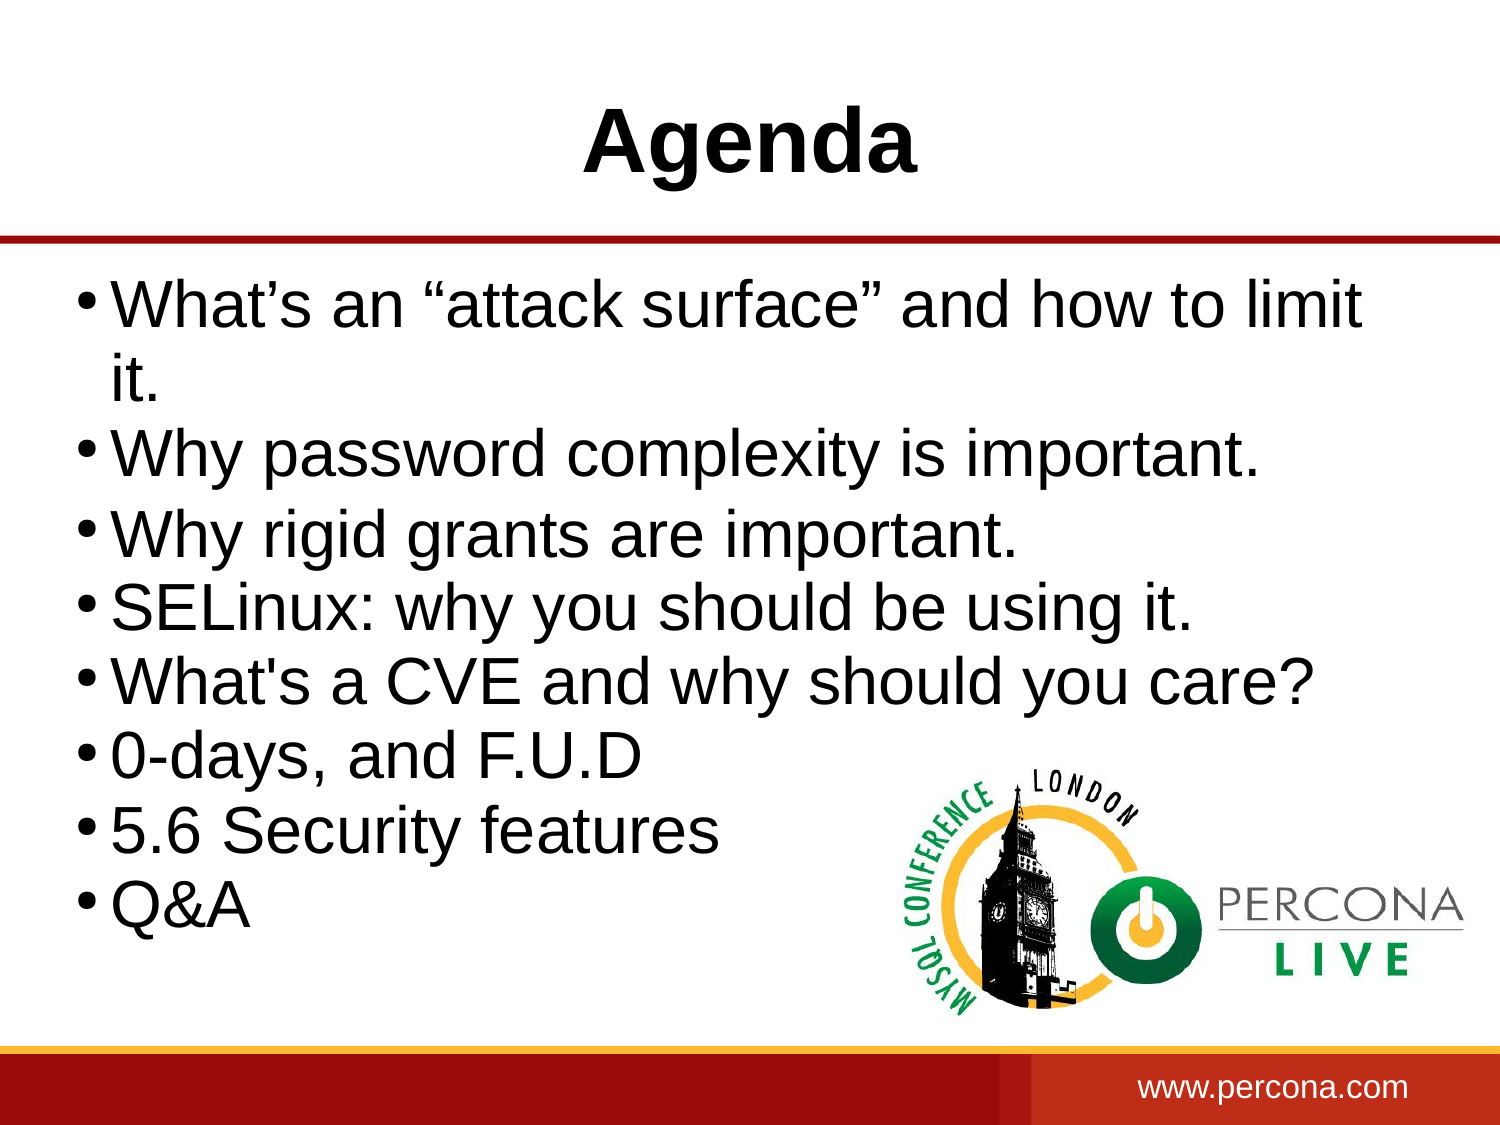

Agenda
What’s an “attack surface” and how to limit it.
Why password complexity is important.
Why rigid grants are important.
SELinux: why you should be using it.
What's a CVE and why should you care?
0-days, and F.U.D
5.6 Security features
Q&A